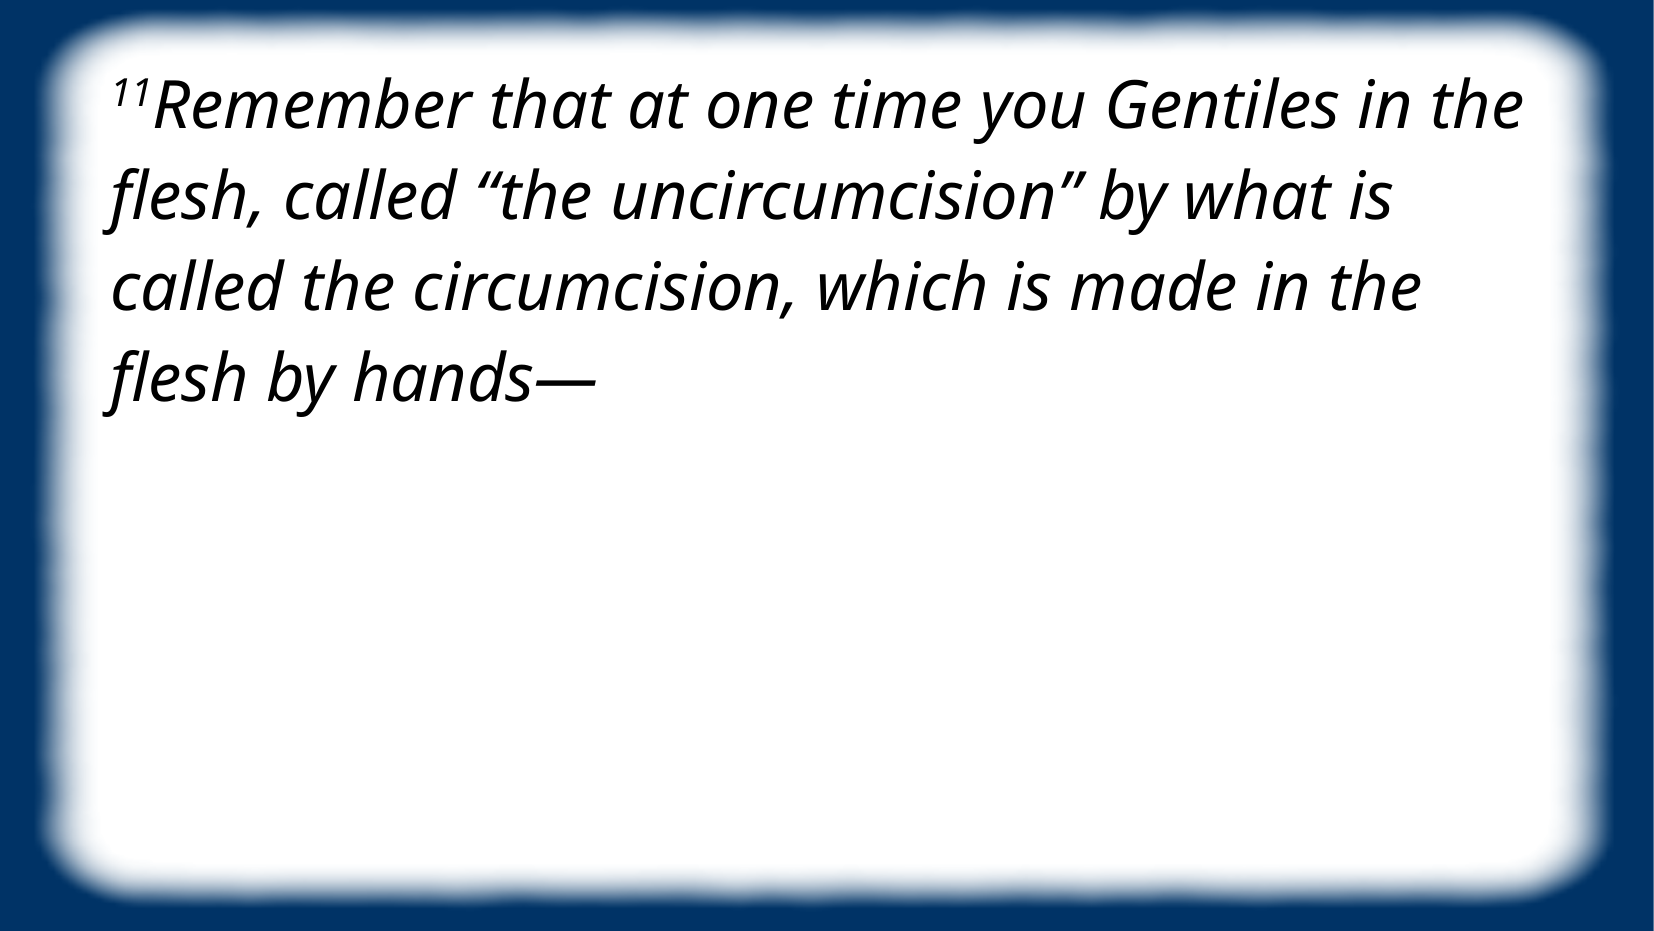

11Remember that at one time you Gentiles in the flesh, called “the uncircumcision” by what is called the circumcision, which is made in the flesh by hands—